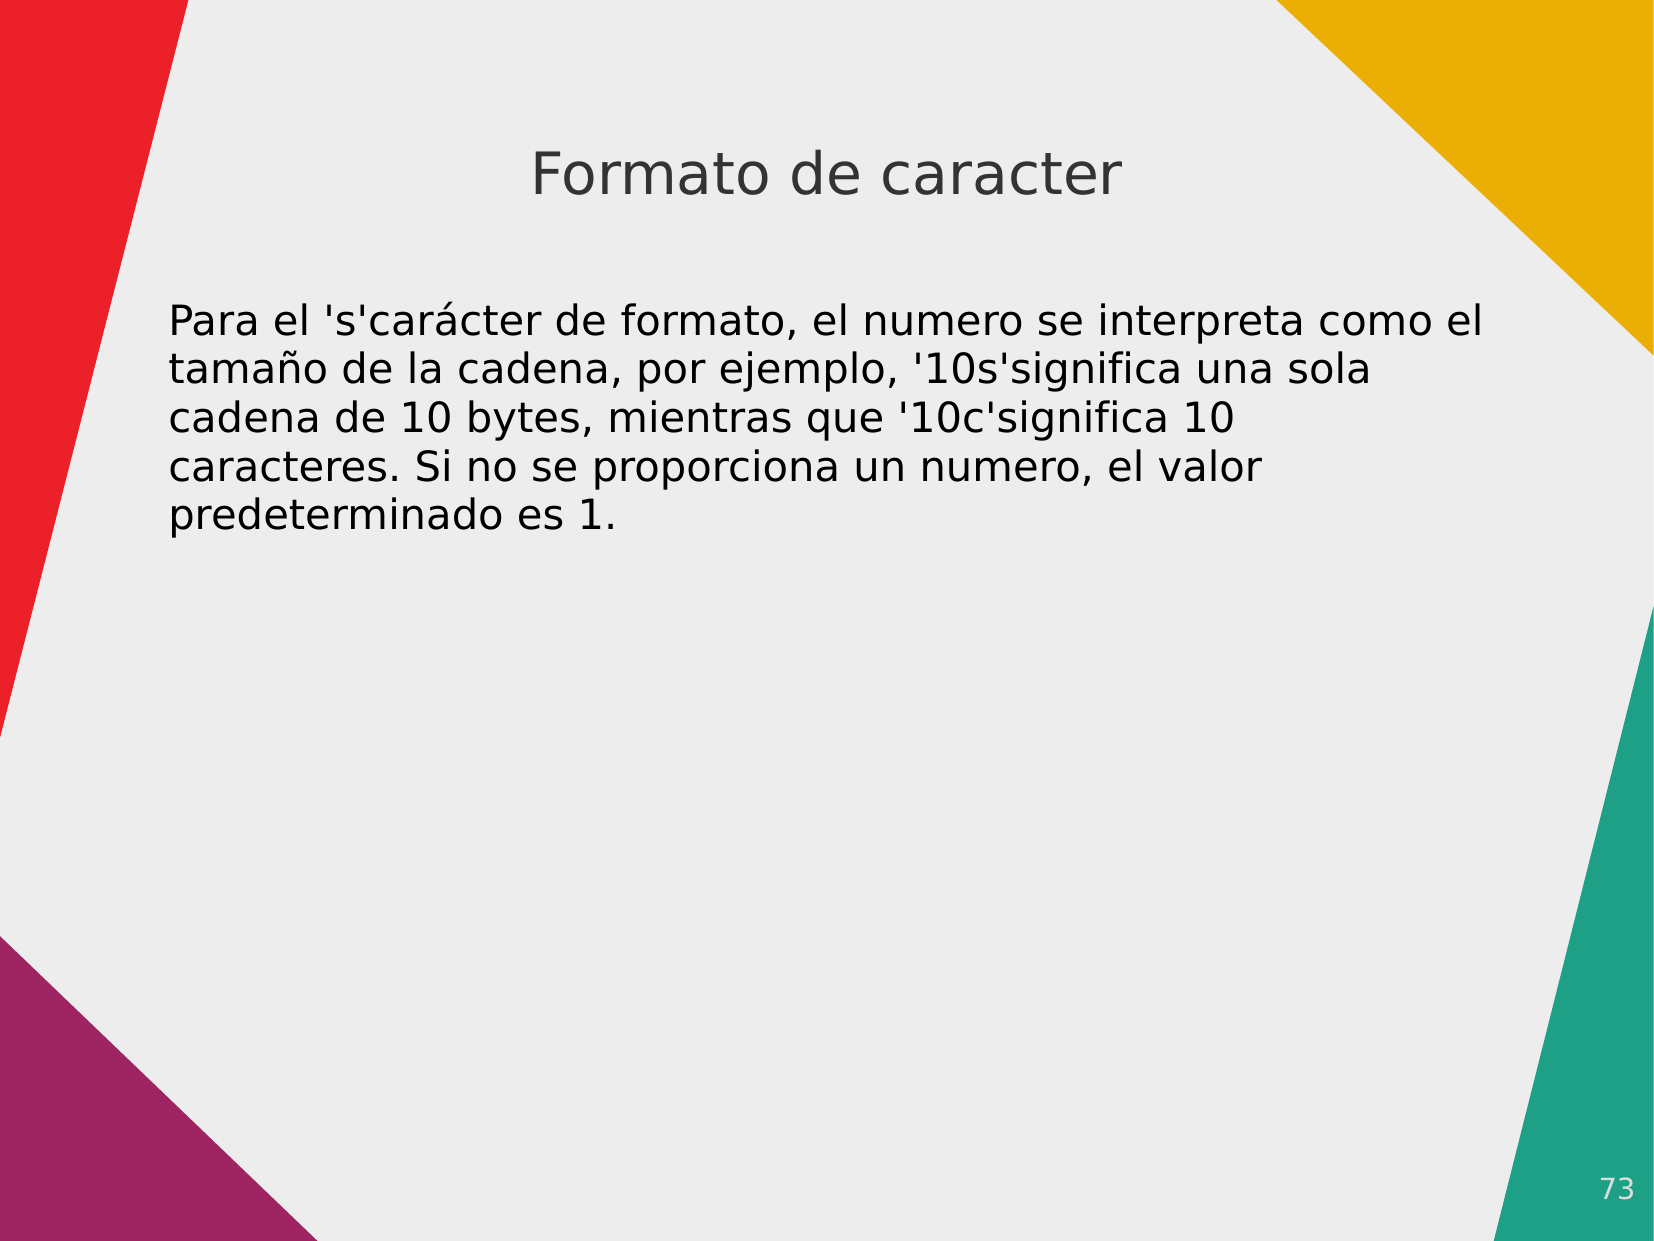

Formato de caracter
Para el 's'carácter de formato, el numero se interpreta como el tamaño de la cadena, por ejemplo, '10s'significa una sola cadena de 10 bytes, mientras que '10c'significa 10 caracteres. Si no se proporciona un numero, el valor predeterminado es 1.
73